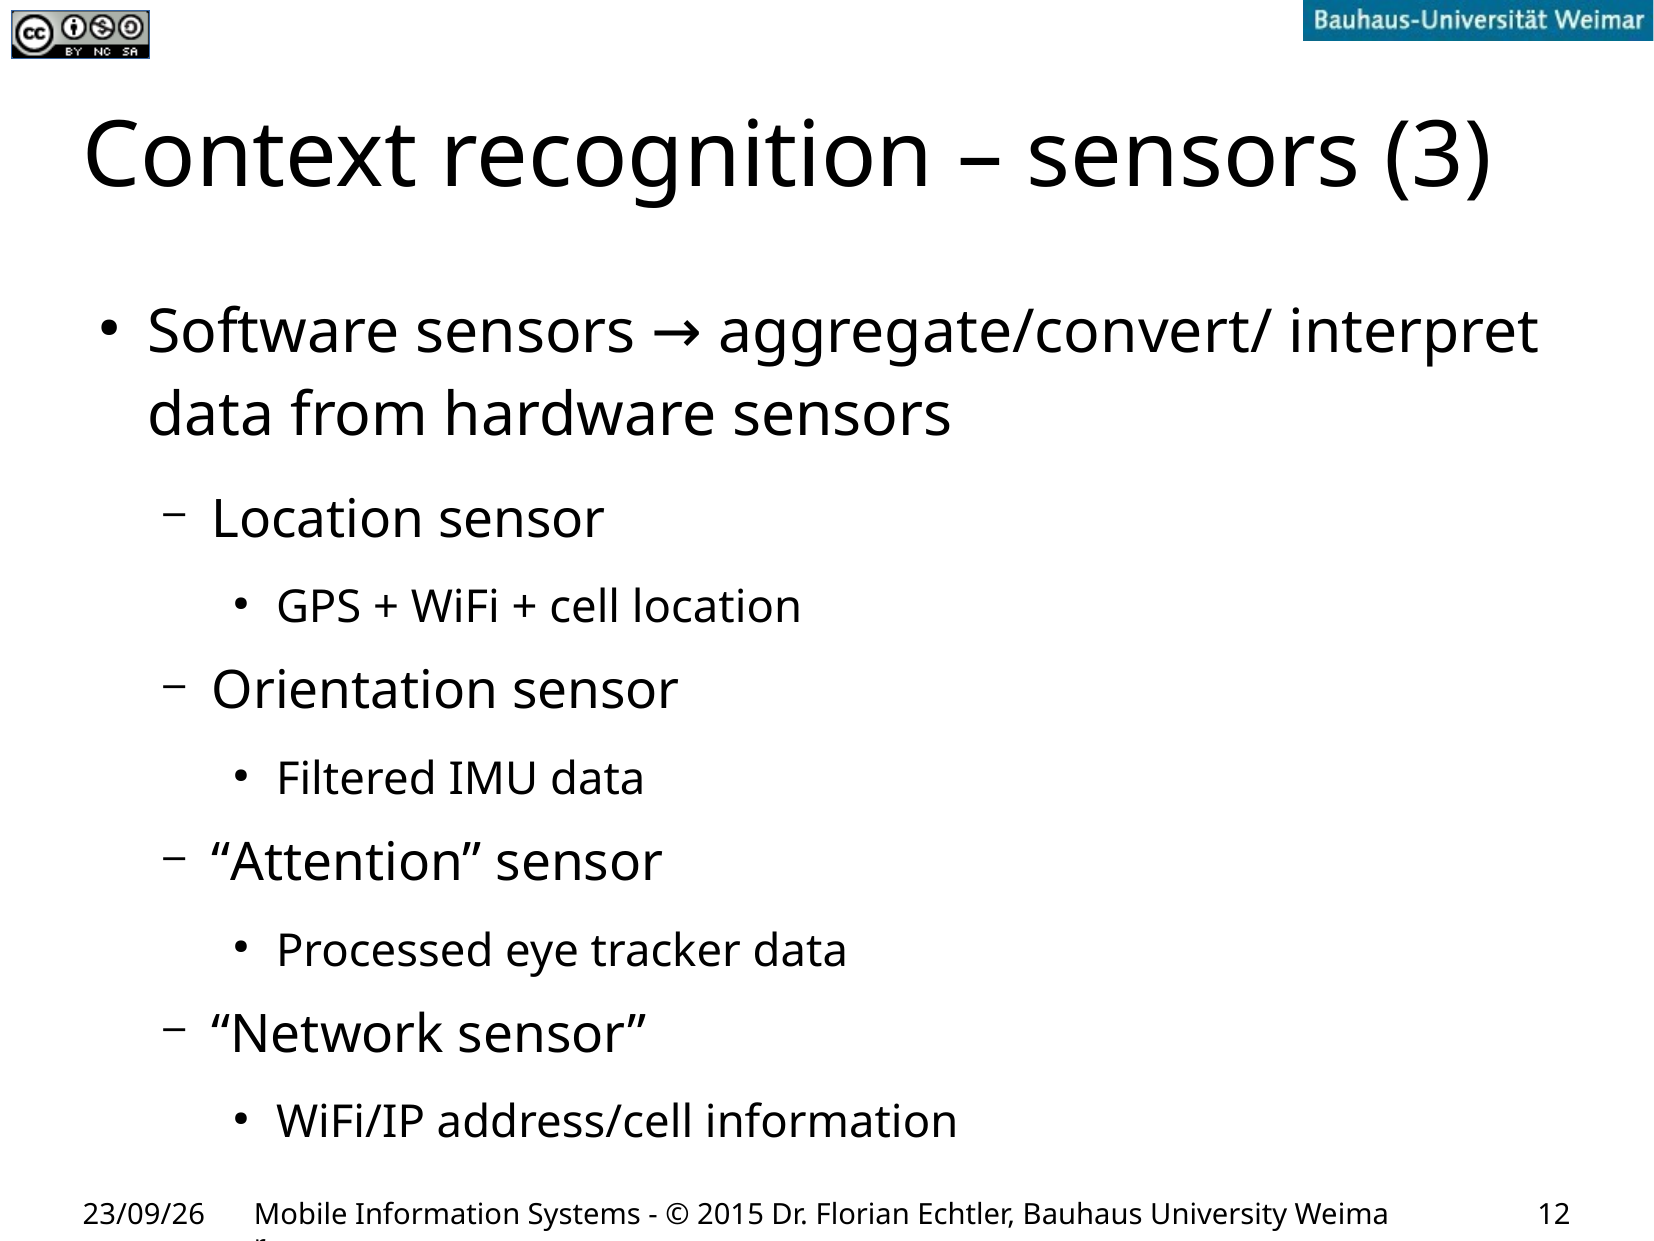

# Context recognition – sensors (3)
Software sensors → aggregate/convert/ interpret data from hardware sensors
Location sensor
GPS + WiFi + cell location
Orientation sensor
Filtered IMU data
“Attention” sensor
Processed eye tracker data
“Network sensor”
WiFi/IP address/cell information
Mobile Information Systems - © 2015 Dr. Florian Echtler, Bauhaus University Weimar
12